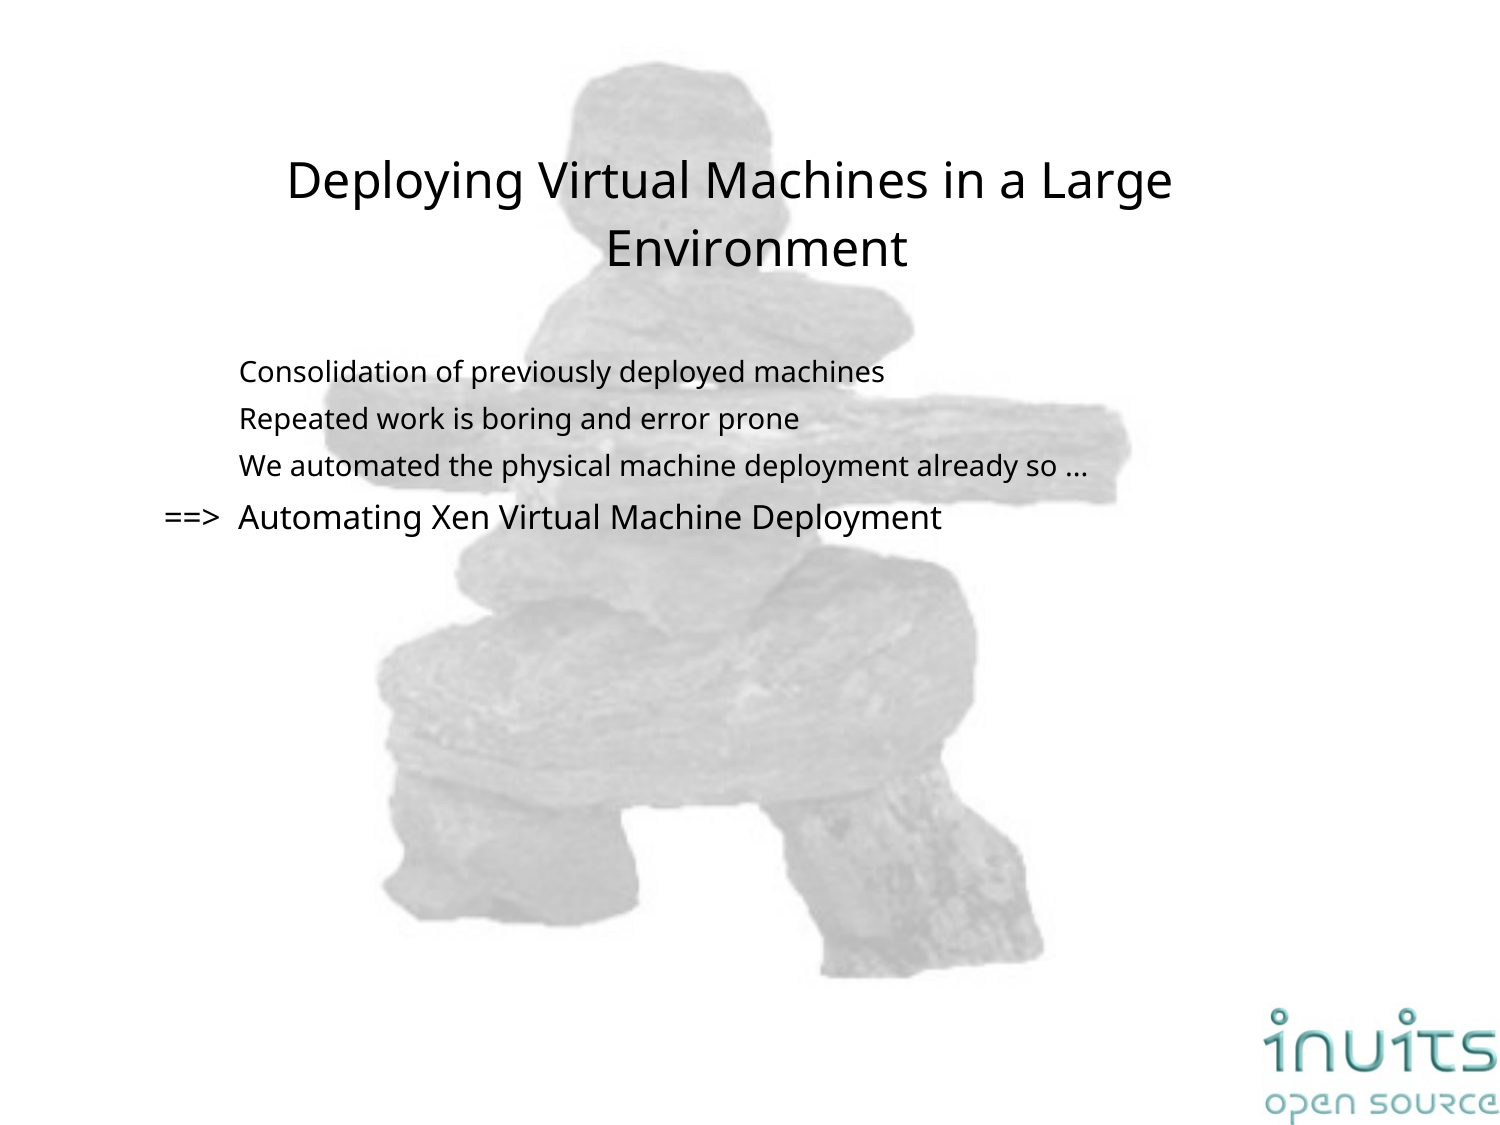

# Deploying Virtual Machines in a Large Environment
Consolidation of previously deployed machines
Repeated work is boring and error prone
We automated the physical machine deployment already so ...
==> Automating Xen Virtual Machine Deployment